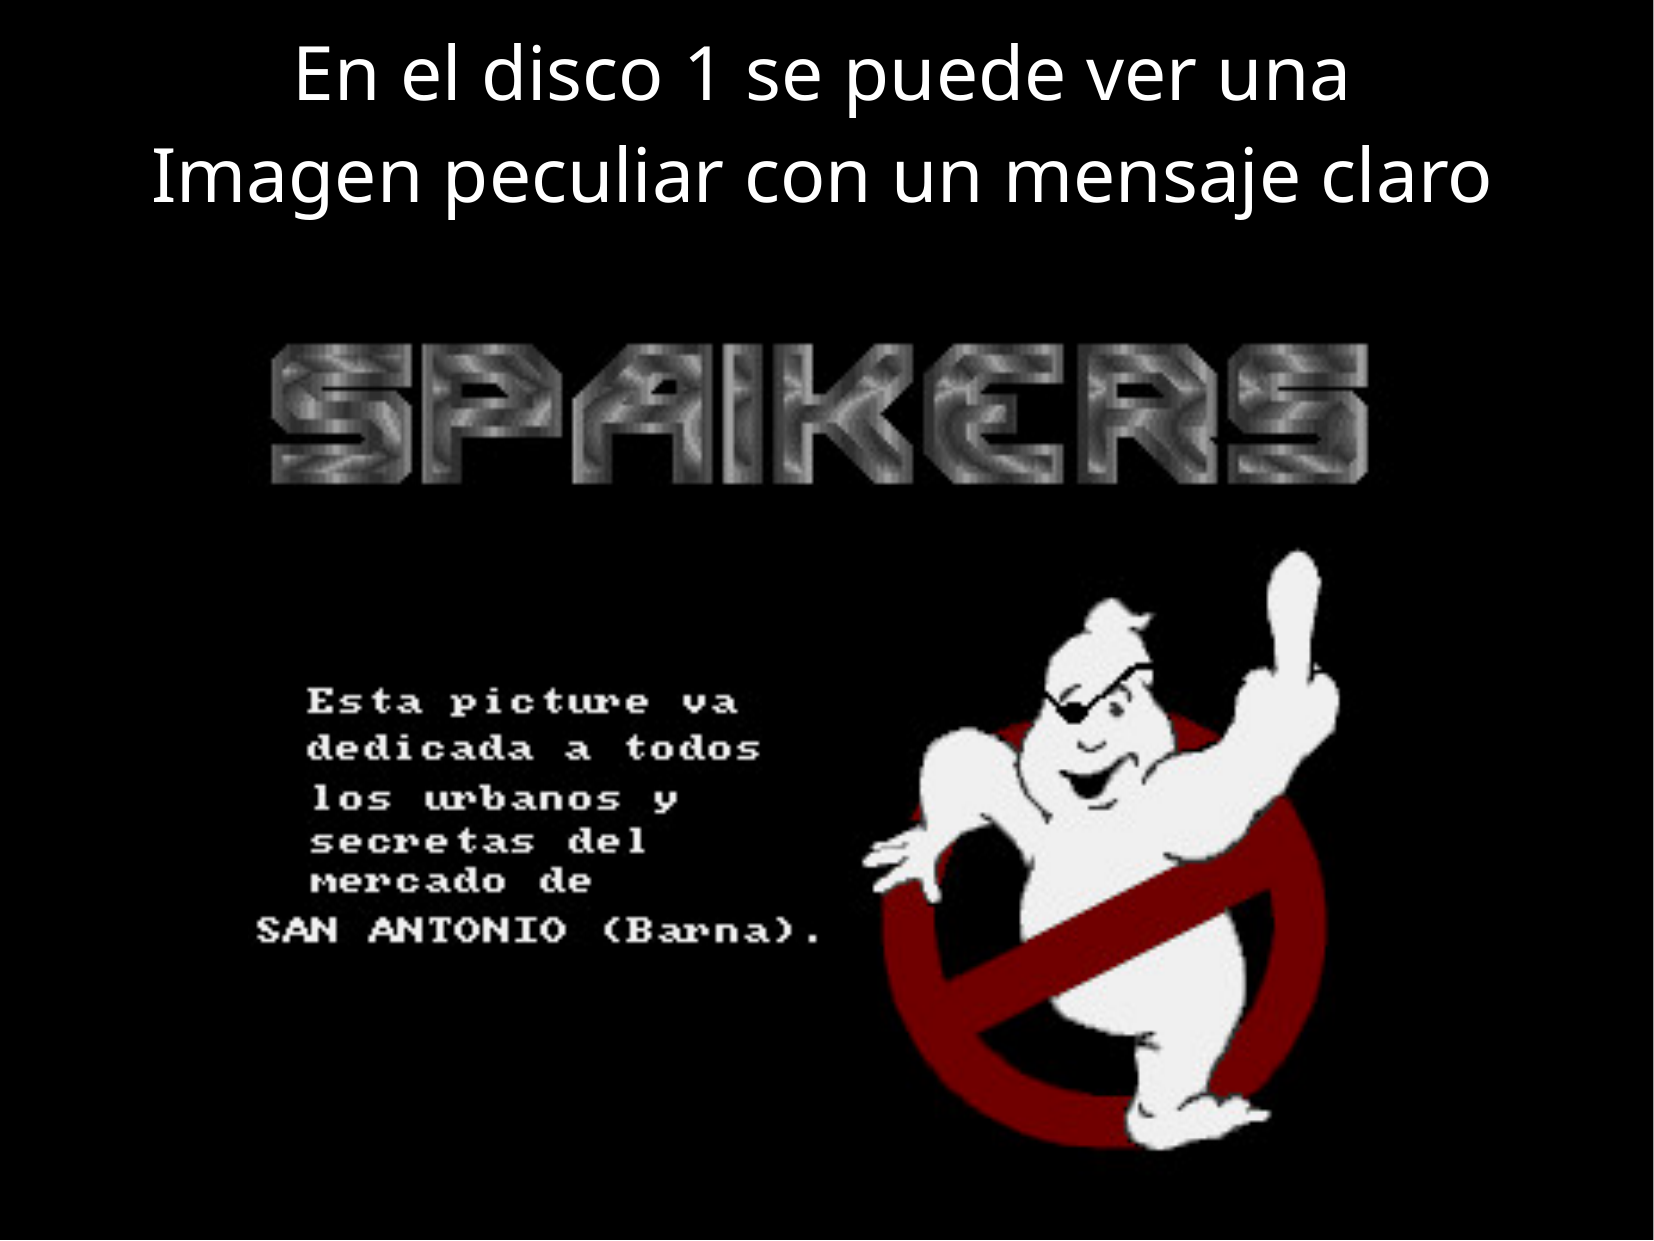

En el disco 1 se puede ver una
Imagen peculiar con un mensaje claro